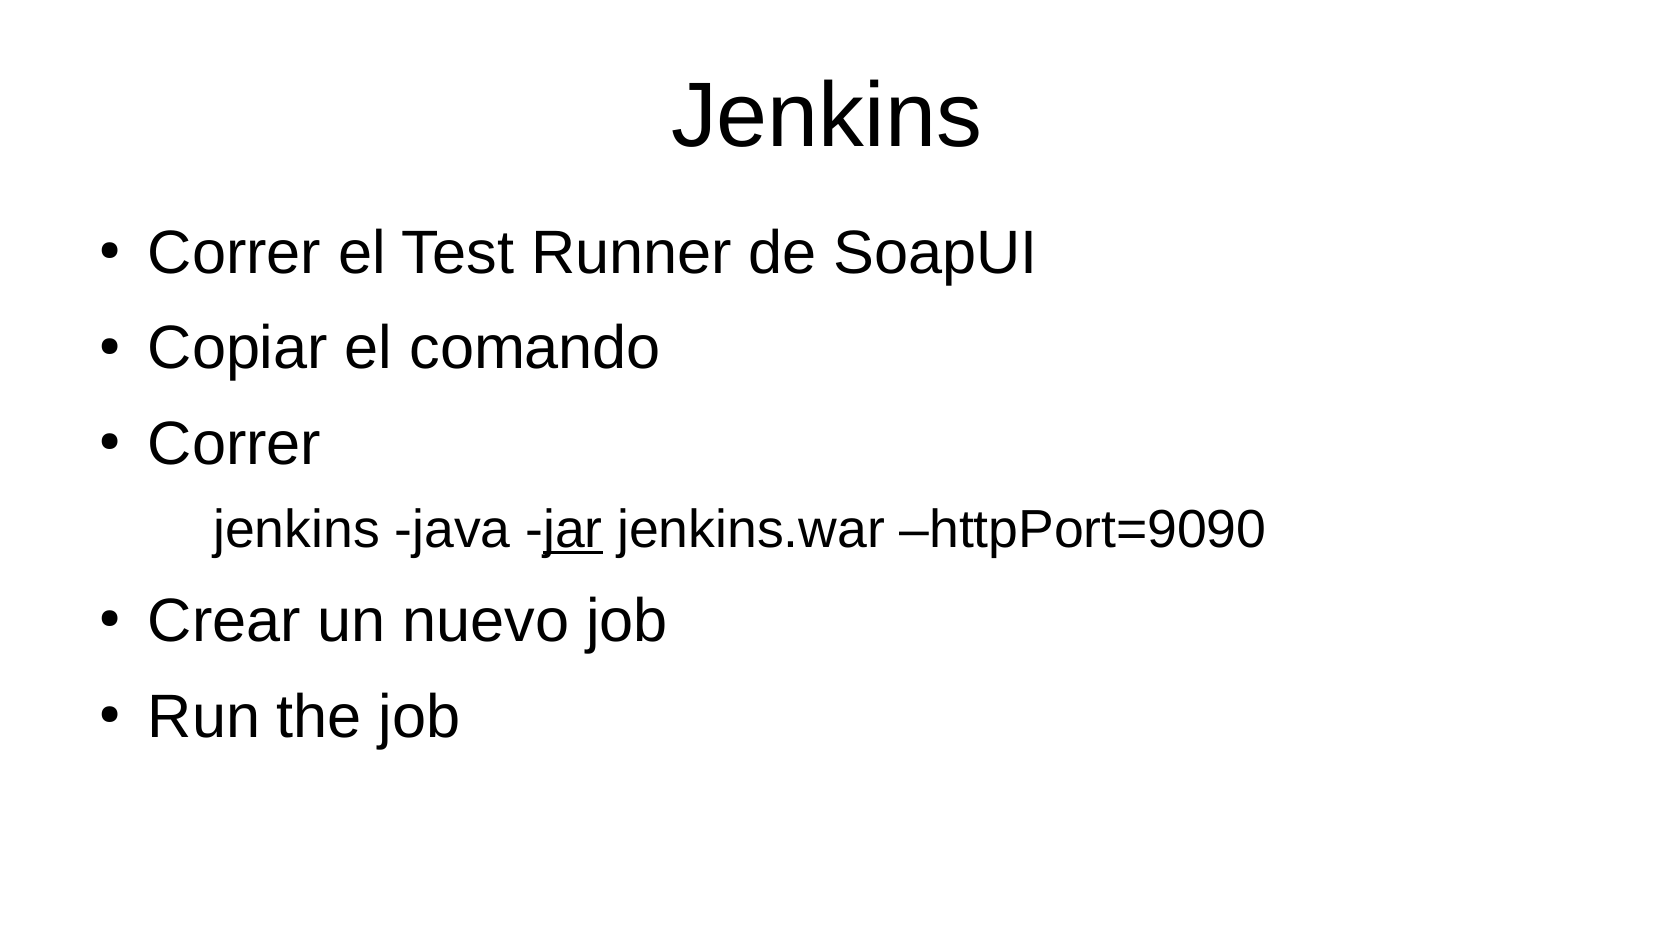

# Jenkins
Correr el Test Runner de SoapUI
Copiar el comando
Correr
jenkins -java -jar jenkins.war –httpPort=9090
Crear un nuevo job
Run the job